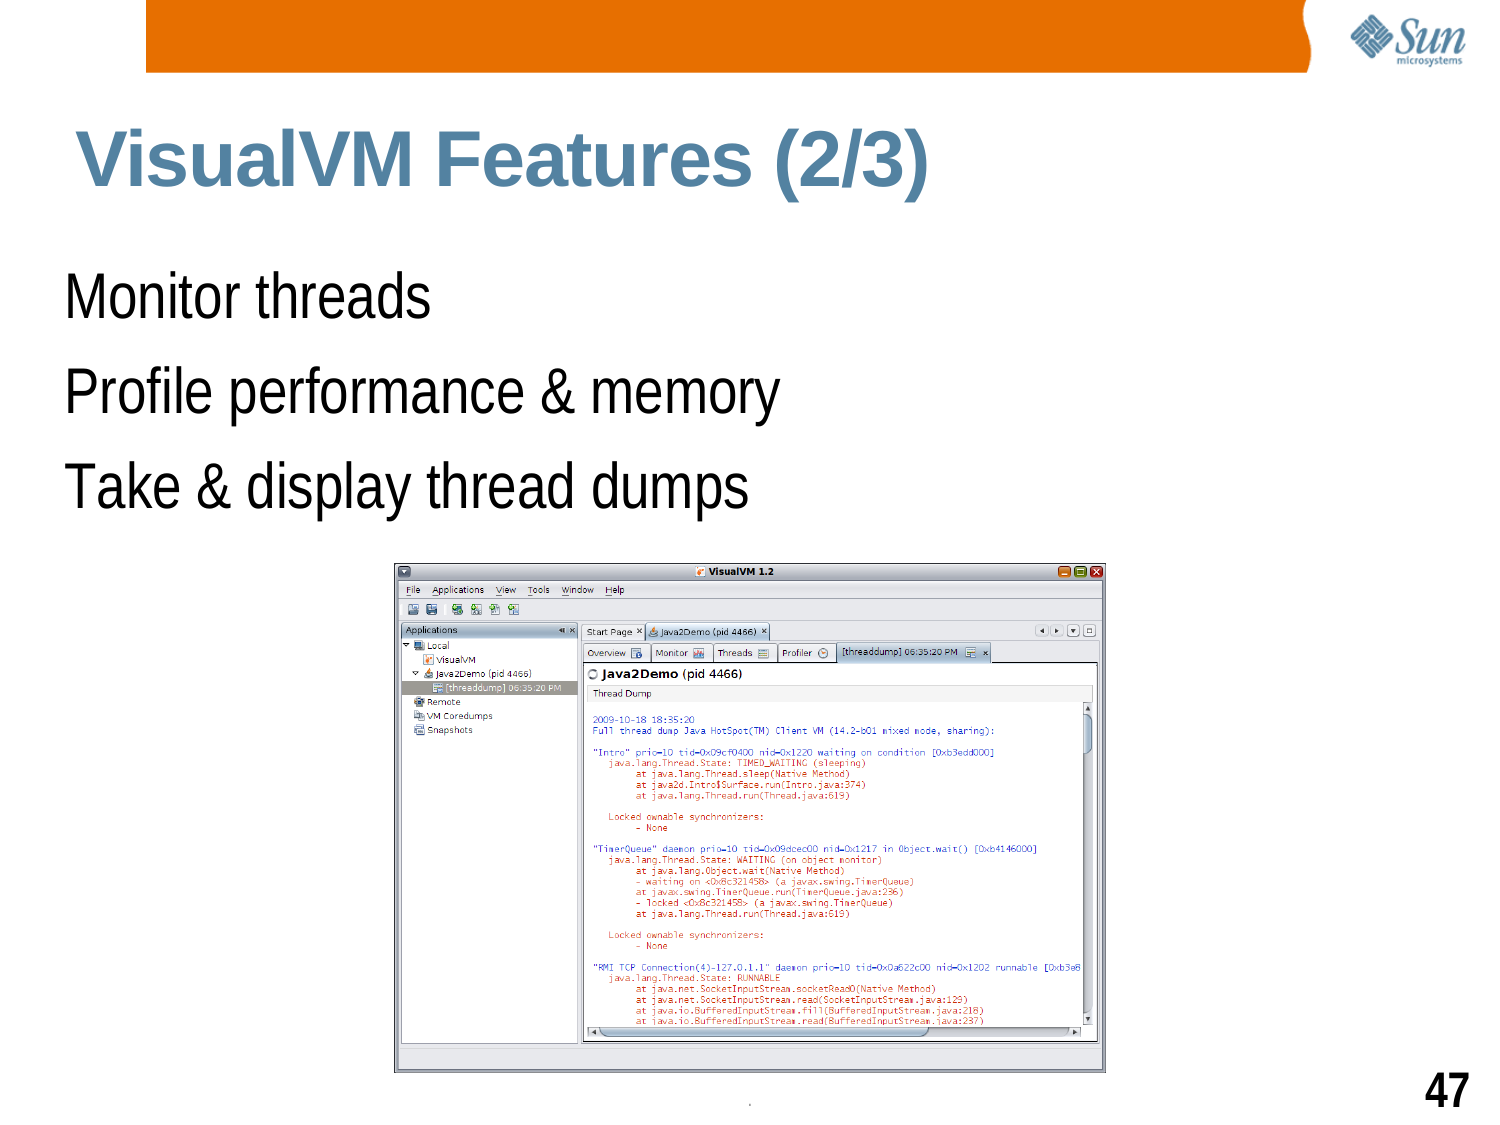

# VisualVM Features (2/3)
Monitor threads
Profile performance & memory
Take & display thread dumps